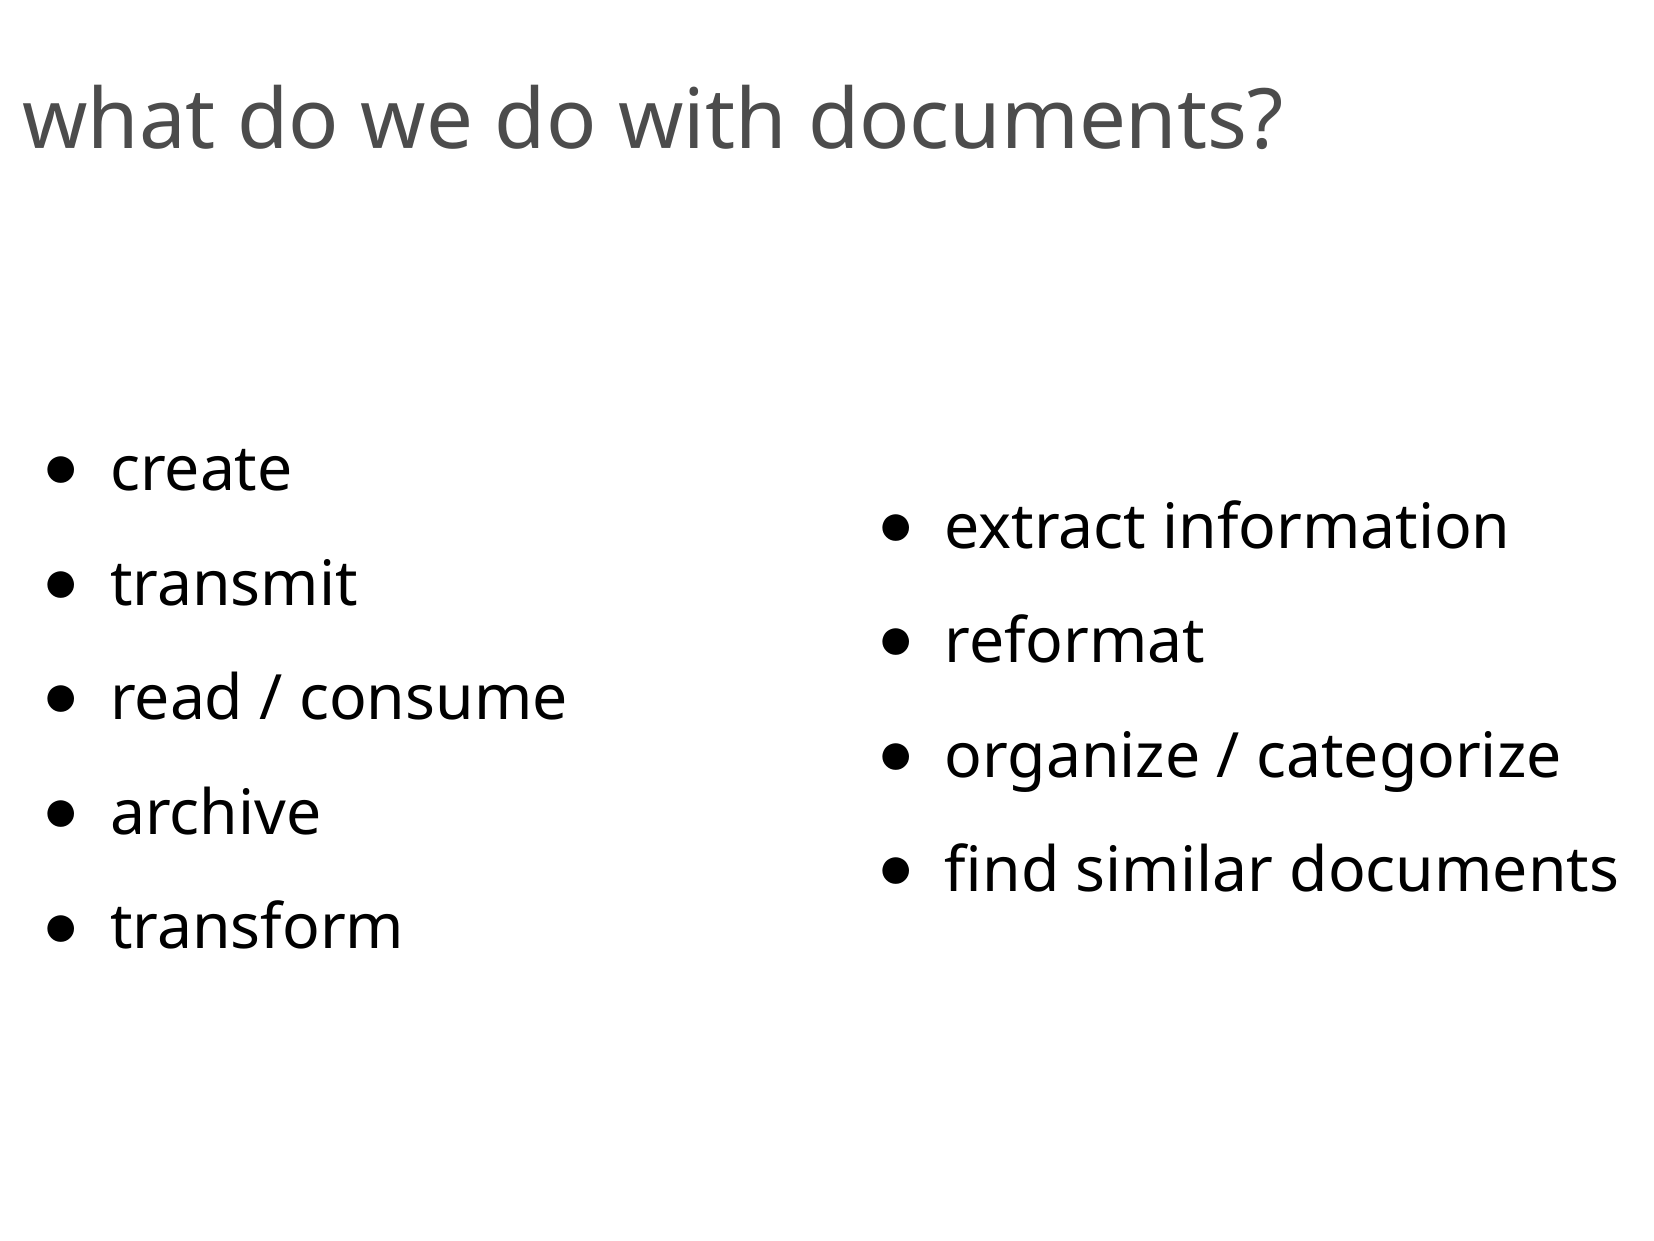

# what do we do with documents?
create
transmit
read / consume
archive
transform
extract information
reformat
organize / categorize
find similar documents